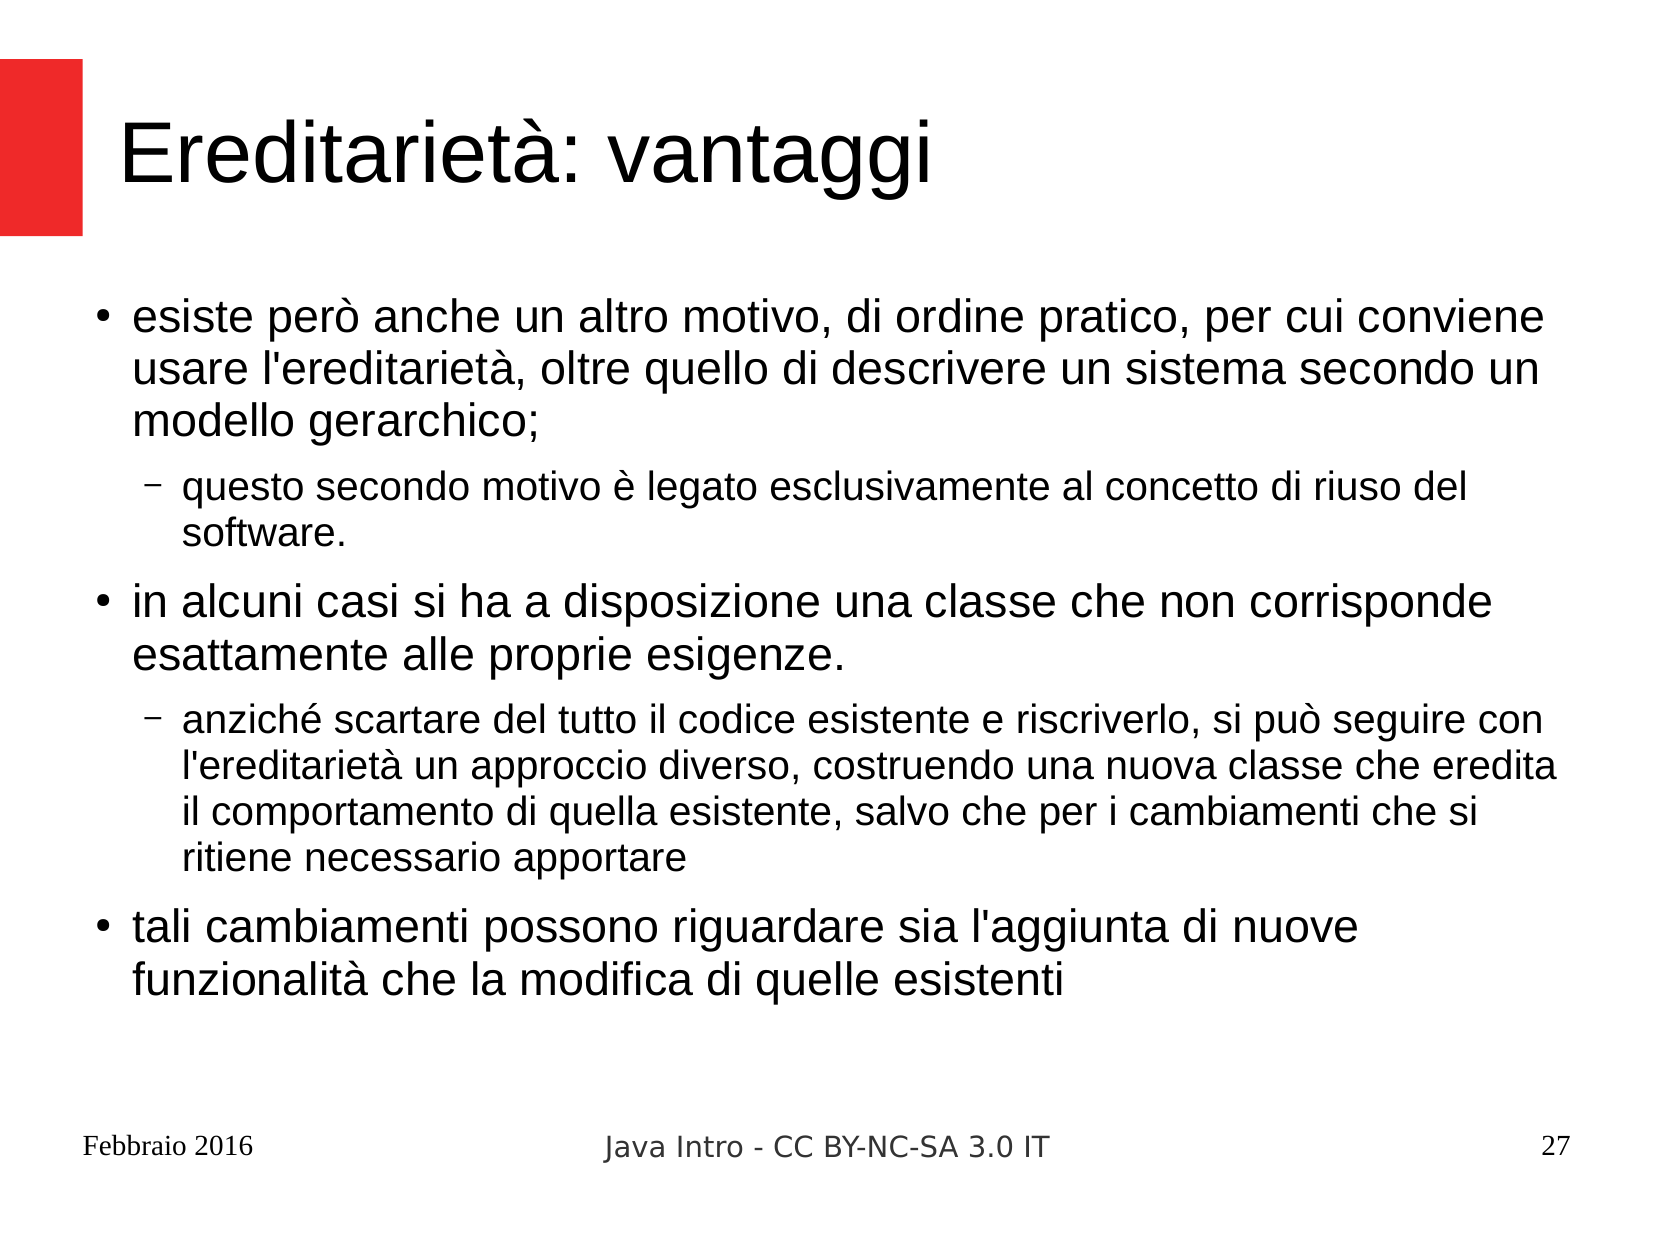

# Ereditarietà: vantaggi
esiste però anche un altro motivo, di ordine pratico, per cui conviene usare l'ereditarietà, oltre quello di descrivere un sistema secondo un modello gerarchico;
questo secondo motivo è legato esclusivamente al concetto di riuso del software.
in alcuni casi si ha a disposizione una classe che non corrisponde esattamente alle proprie esigenze.
anziché scartare del tutto il codice esistente e riscriverlo, si può seguire con l'ereditarietà un approccio diverso, costruendo una nuova classe che eredita il comportamento di quella esistente, salvo che per i cambiamenti che si ritiene necessario apportare
tali cambiamenti possono riguardare sia l'aggiunta di nuove funzionalità che la modifica di quelle esistenti
Your Date Here
Your Footer Here
27